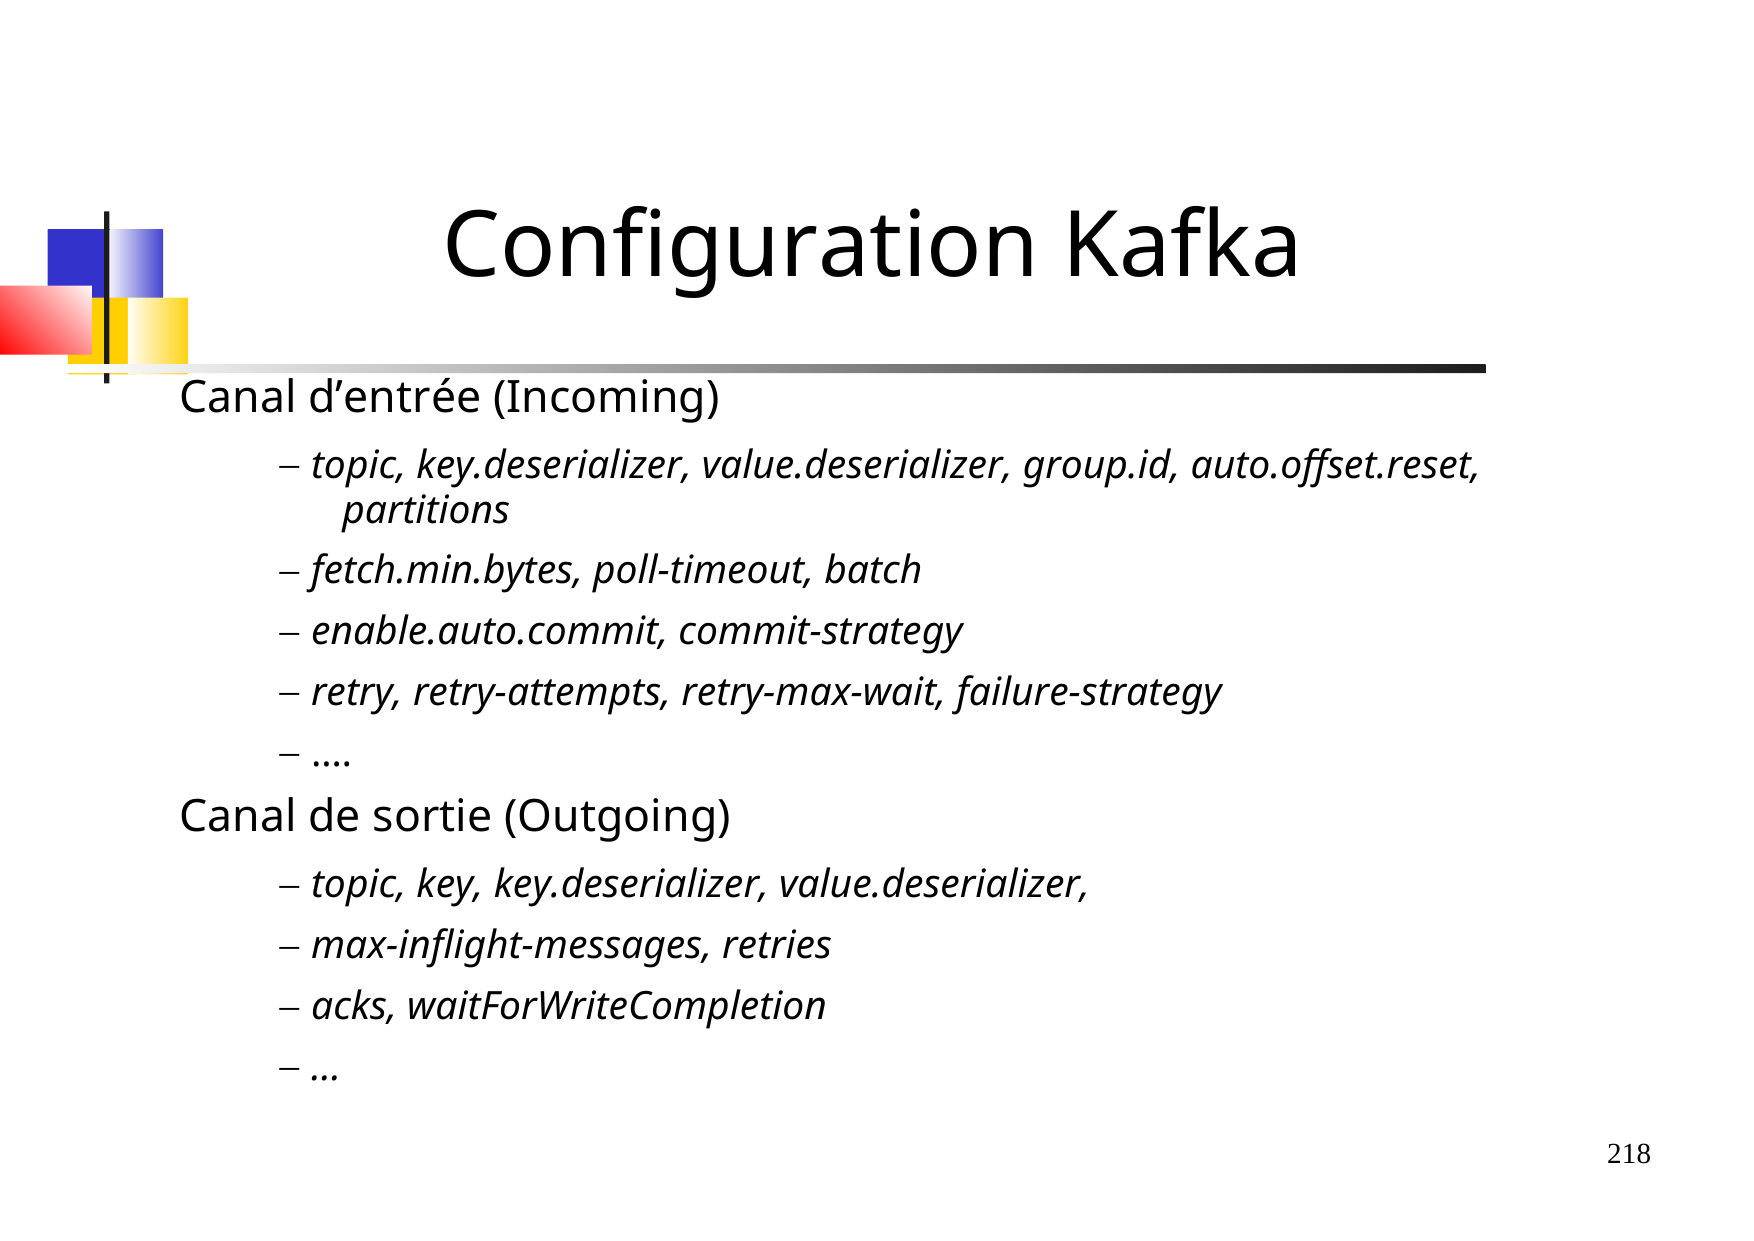

# Configuration Kafka
Canal d’entrée (Incoming)
topic, key.deserializer, value.deserializer, group.id, auto.offset.reset, partitions
fetch.min.bytes, poll-timeout, batch
enable.auto.commit, commit-strategy
retry, retry-attempts, retry-max-wait, failure-strategy
….
Canal de sortie (Outgoing)
topic, key, key.deserializer, value.deserializer,
max-inflight-messages, retries
acks, waitForWriteCompletion
...